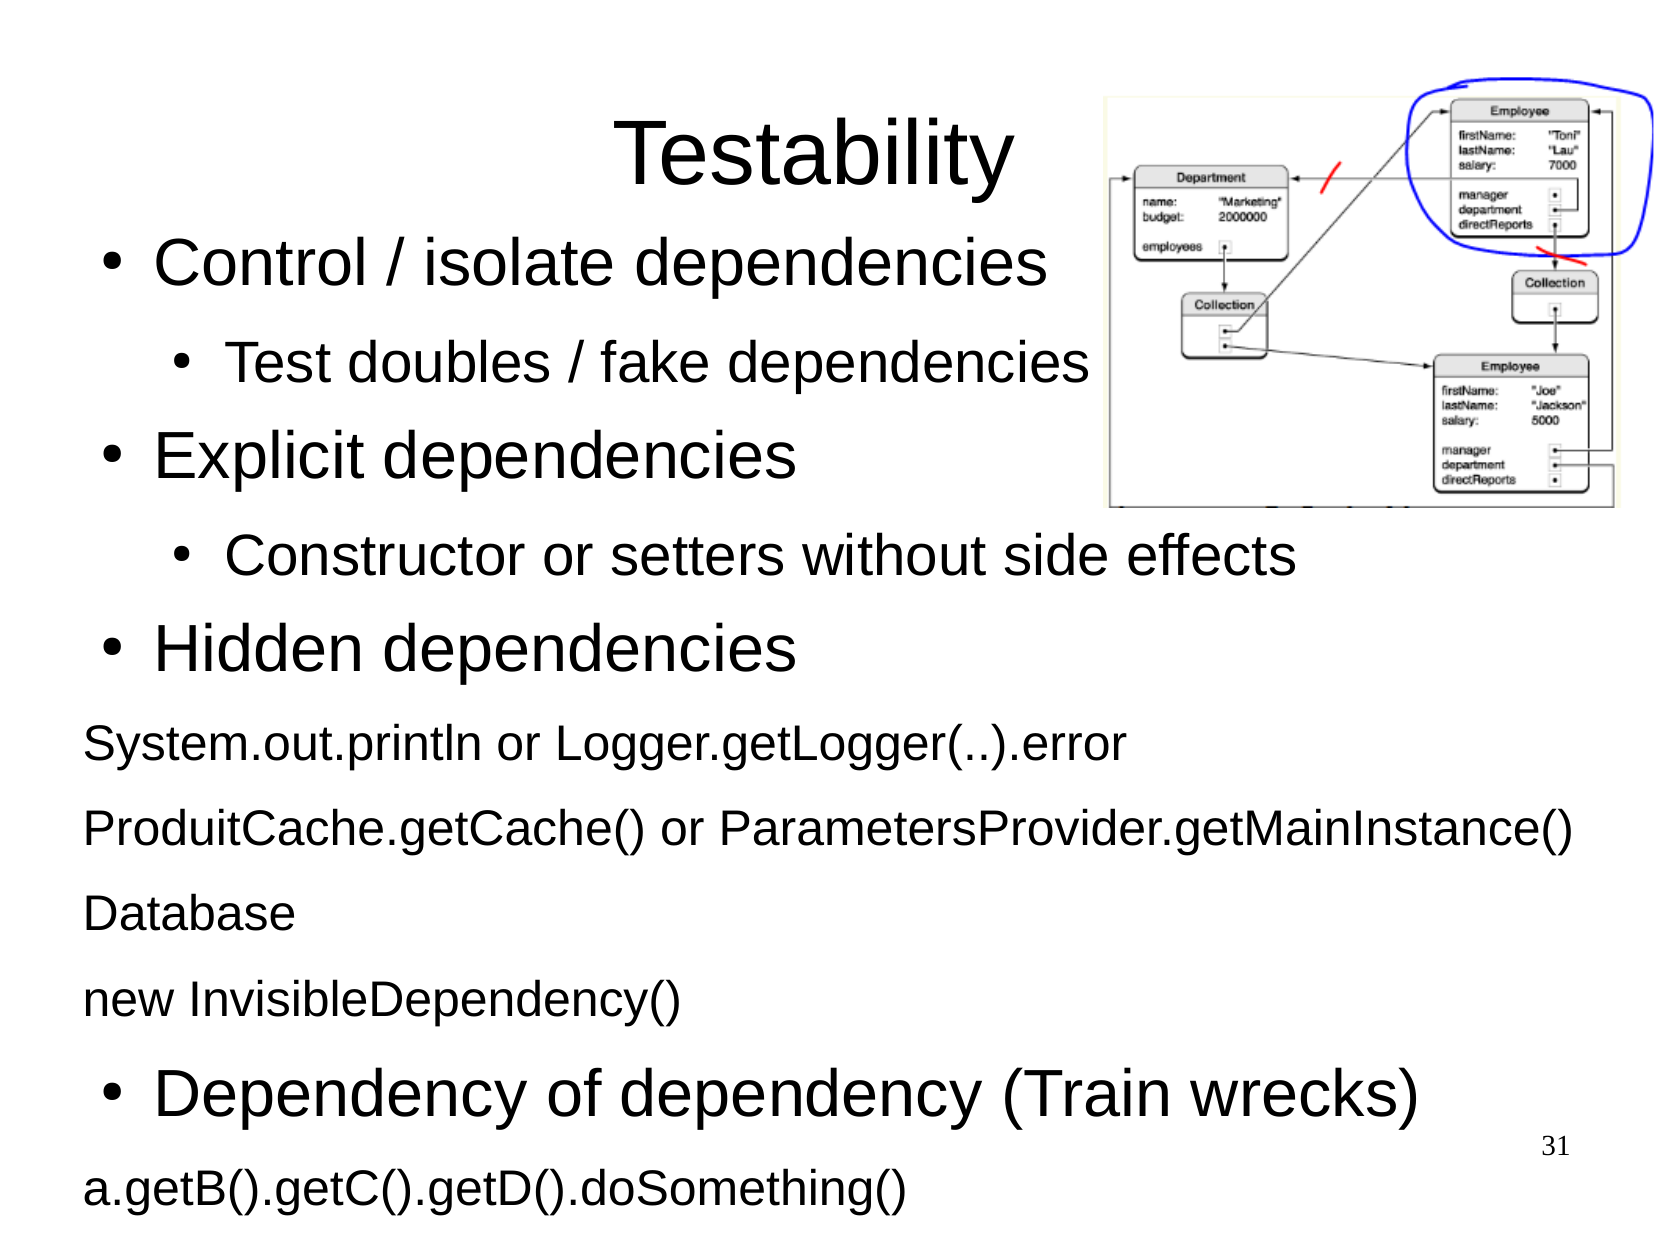

# Testability
Control / isolate dependencies
Test doubles / fake dependencies
Explicit dependencies
Constructor or setters without side effects
Hidden dependencies
System.out.println or Logger.getLogger(..).error
ProduitCache.getCache() or ParametersProvider.getMainInstance()
Database
new InvisibleDependency()
Dependency of dependency (Train wrecks)
a.getB().getC().getD().doSomething()
31